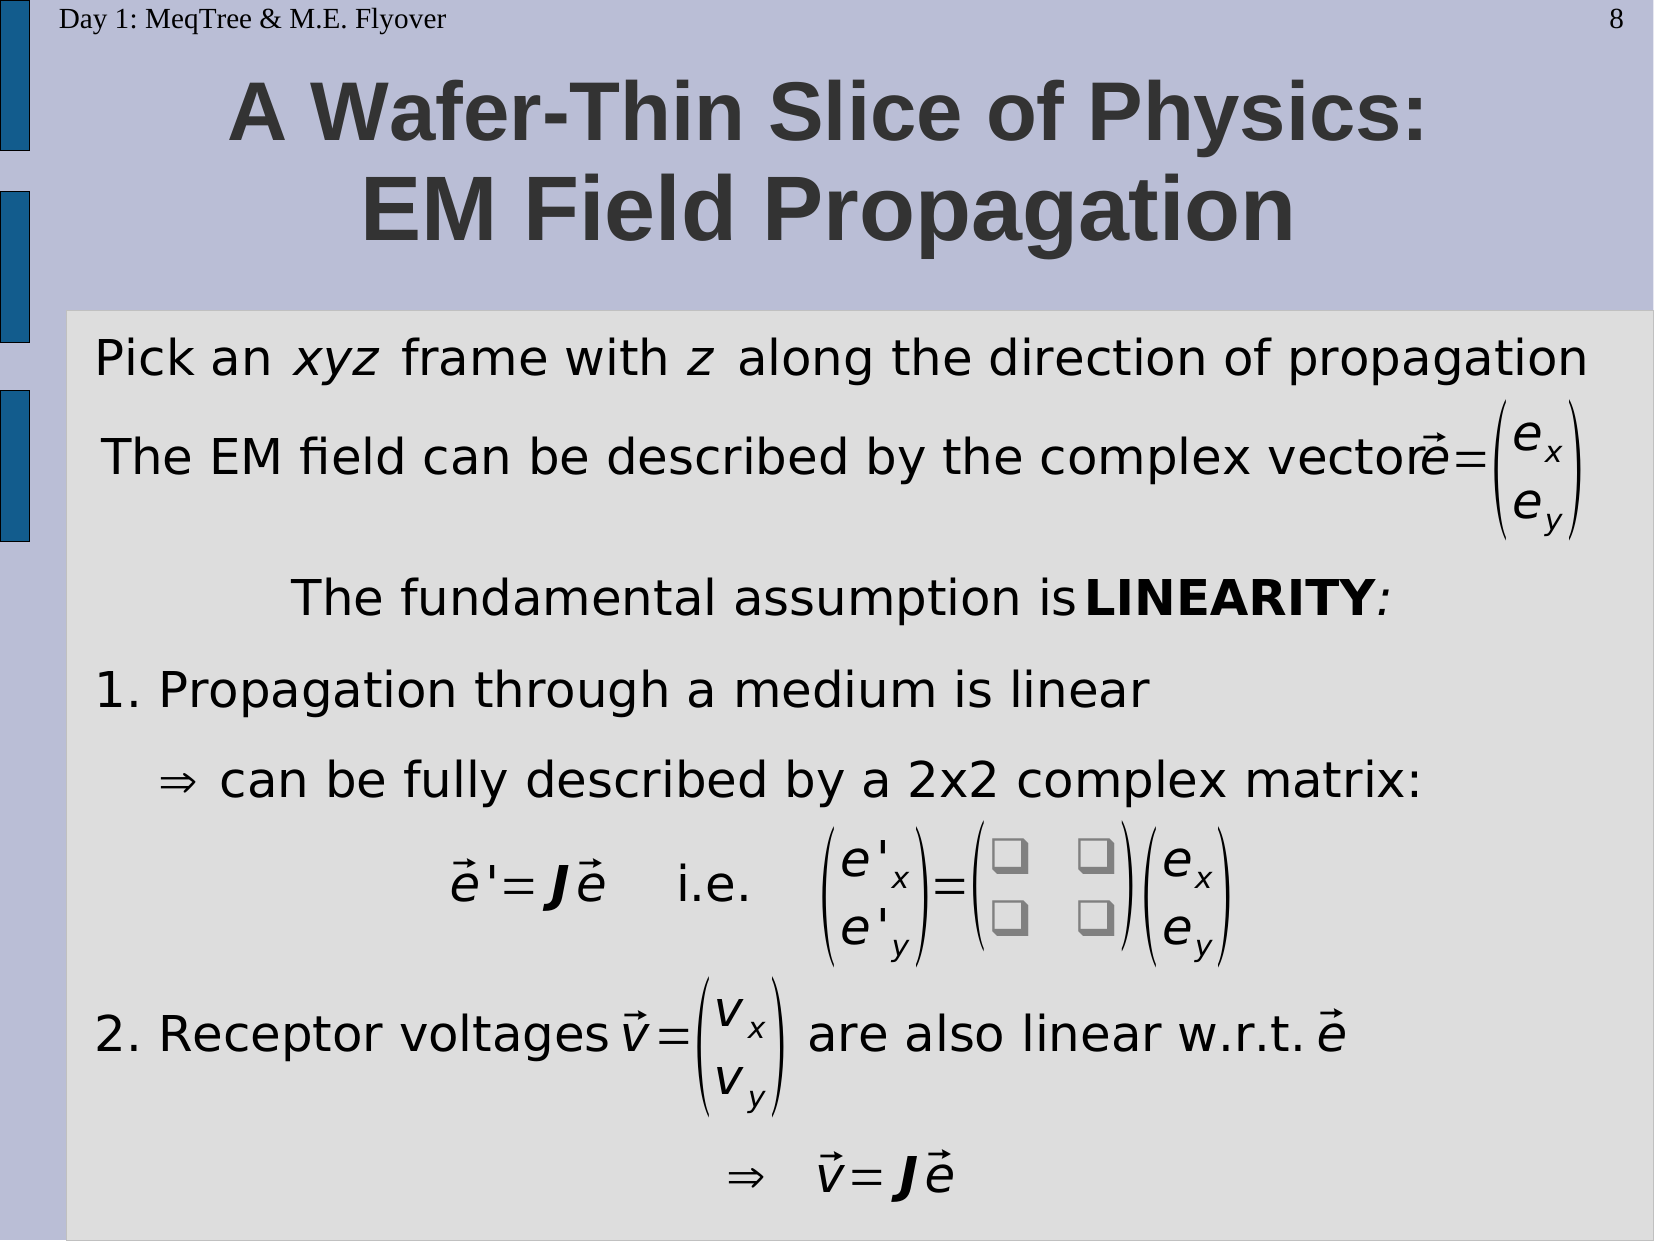

Day 1: MeqTree & M.E. Flyover
8
# A Wafer-Thin Slice of Physics: EM Field Propagation